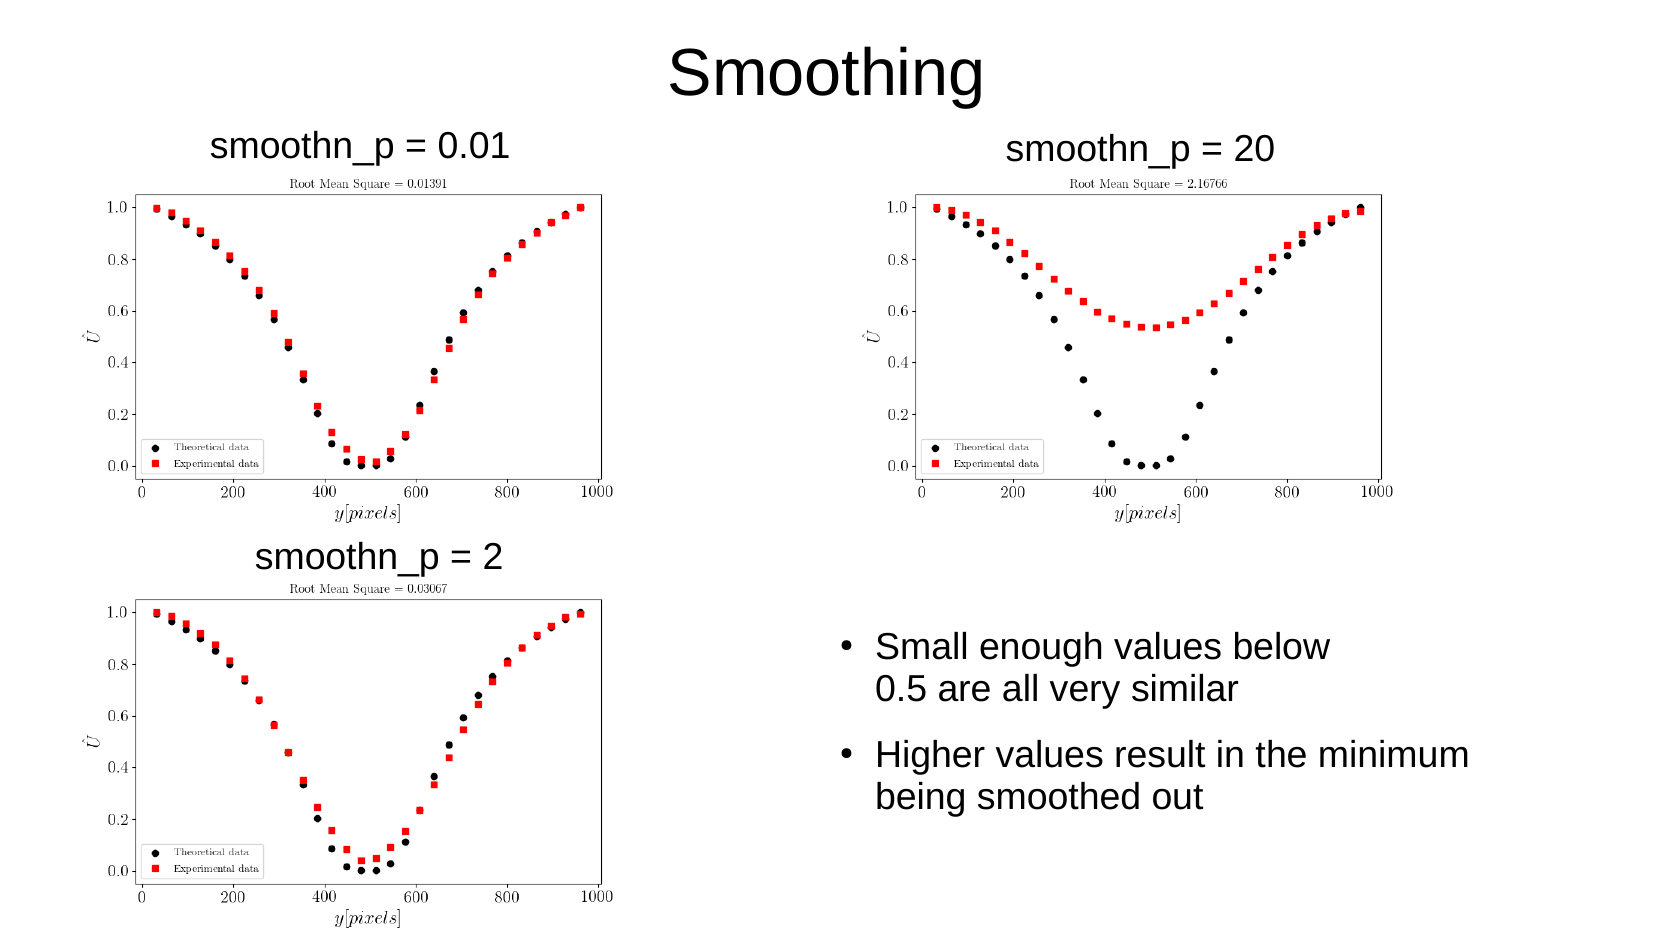

# Smoothing
smoothn_p = 0.01
smoothn_p = 20
smoothn_p = 2
Small enough values below
0.5 are all very similar
Higher values result in the minimum
being smoothed out